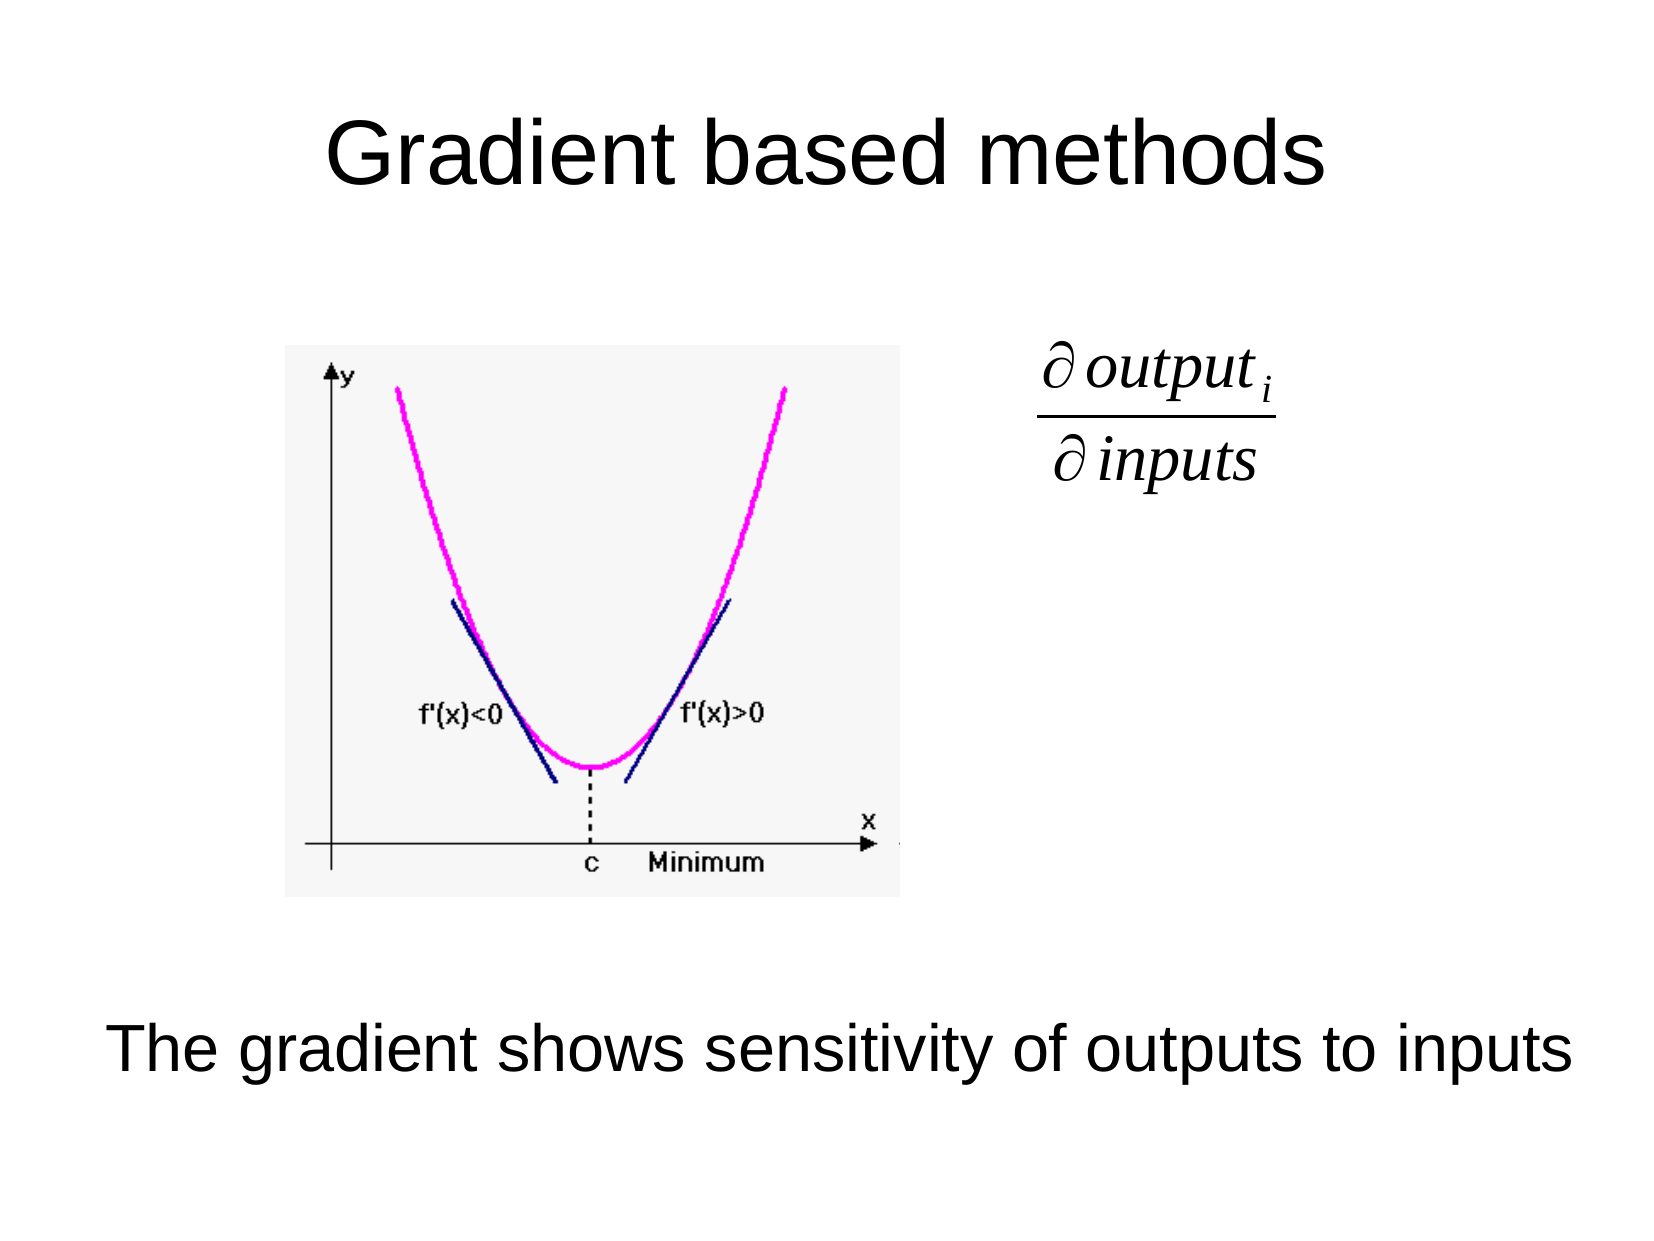

# Gradient based methods
The gradient shows sensitivity of outputs to inputs